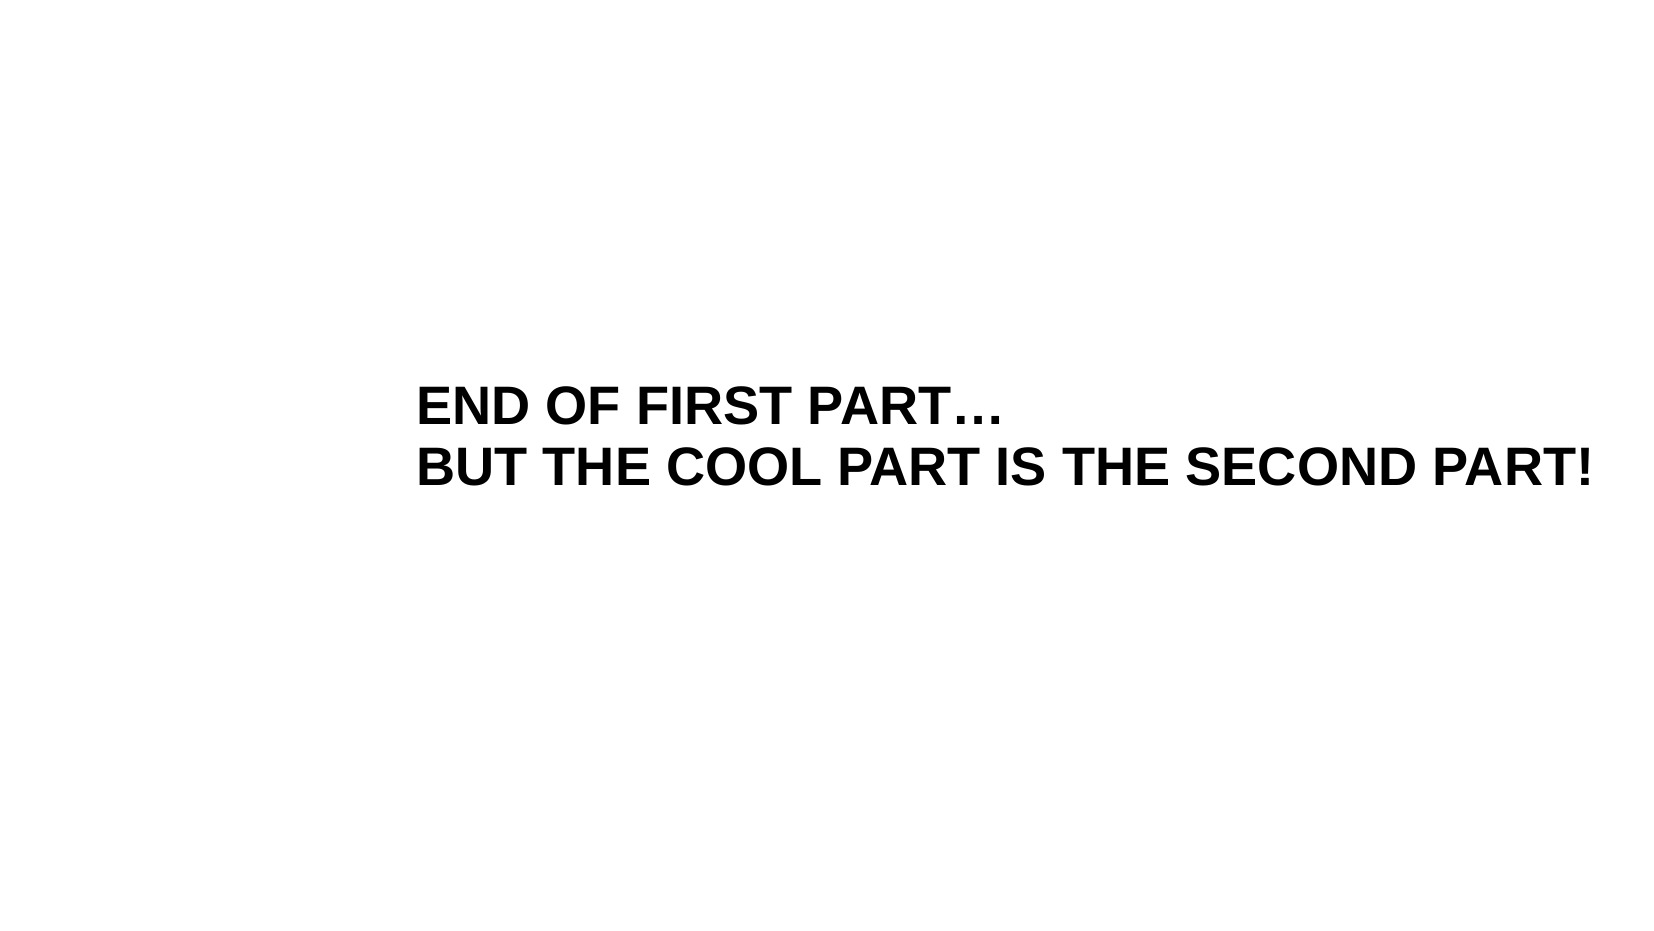

END OF FIRST PART…
BUT THE COOL PART IS THE SECOND PART!